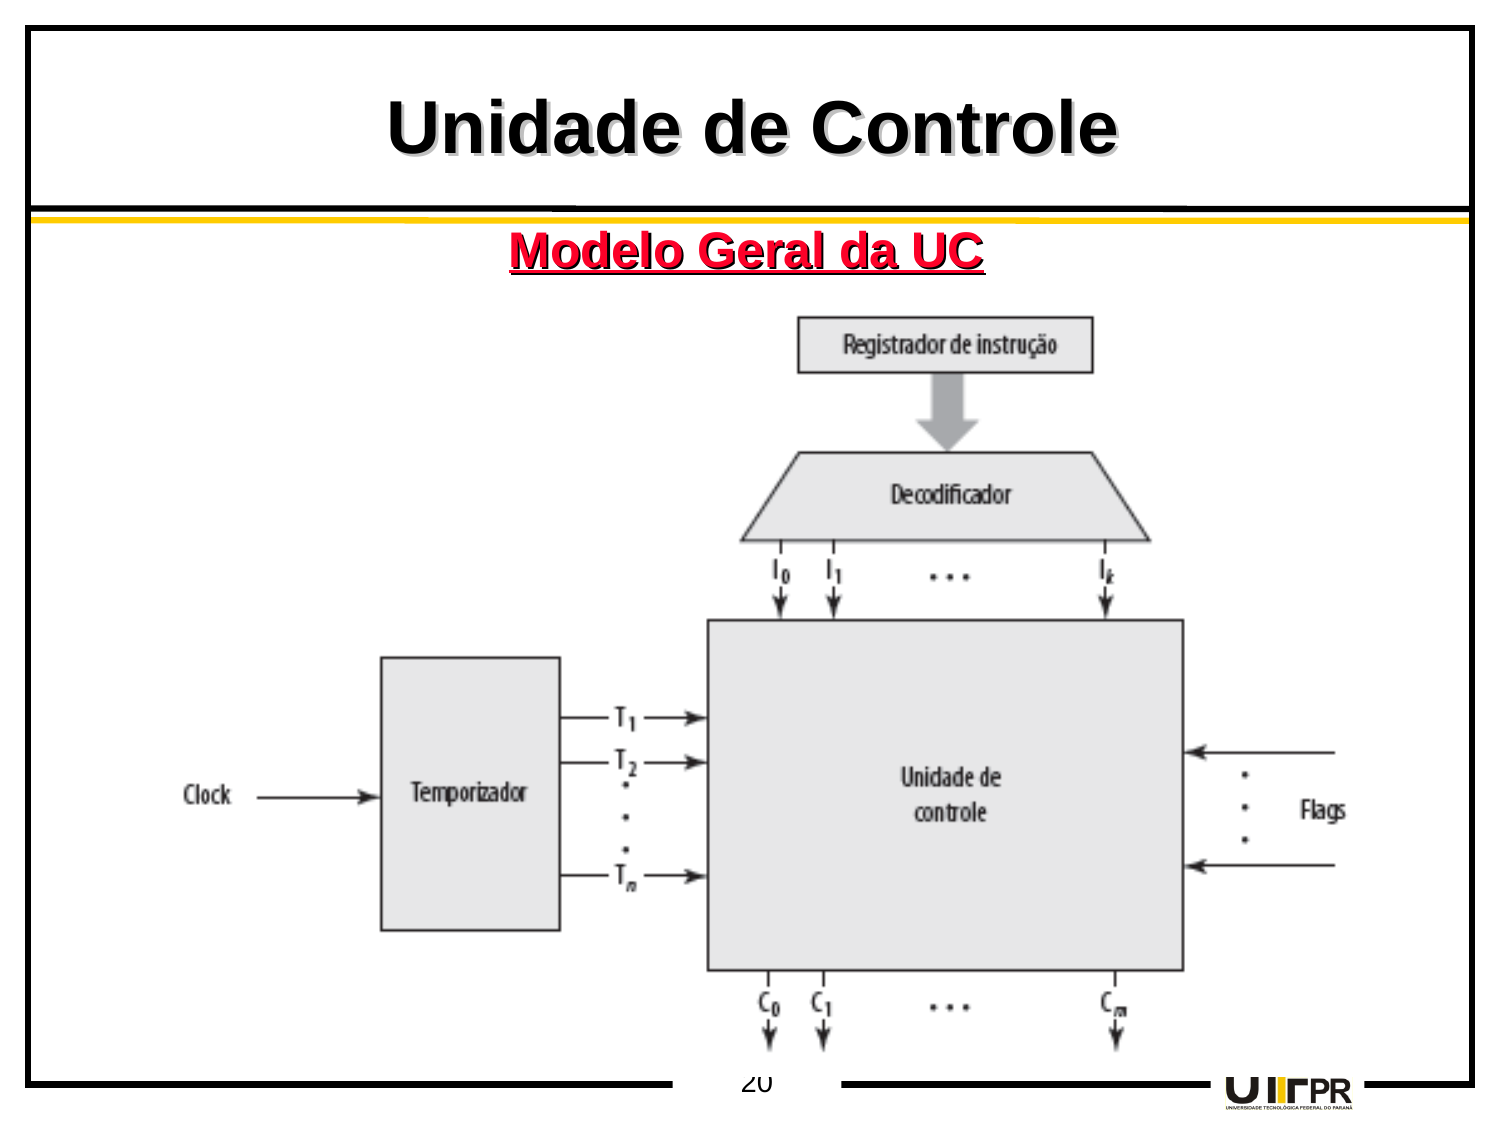

Unidade de Controle
# Modelo Geral da UC